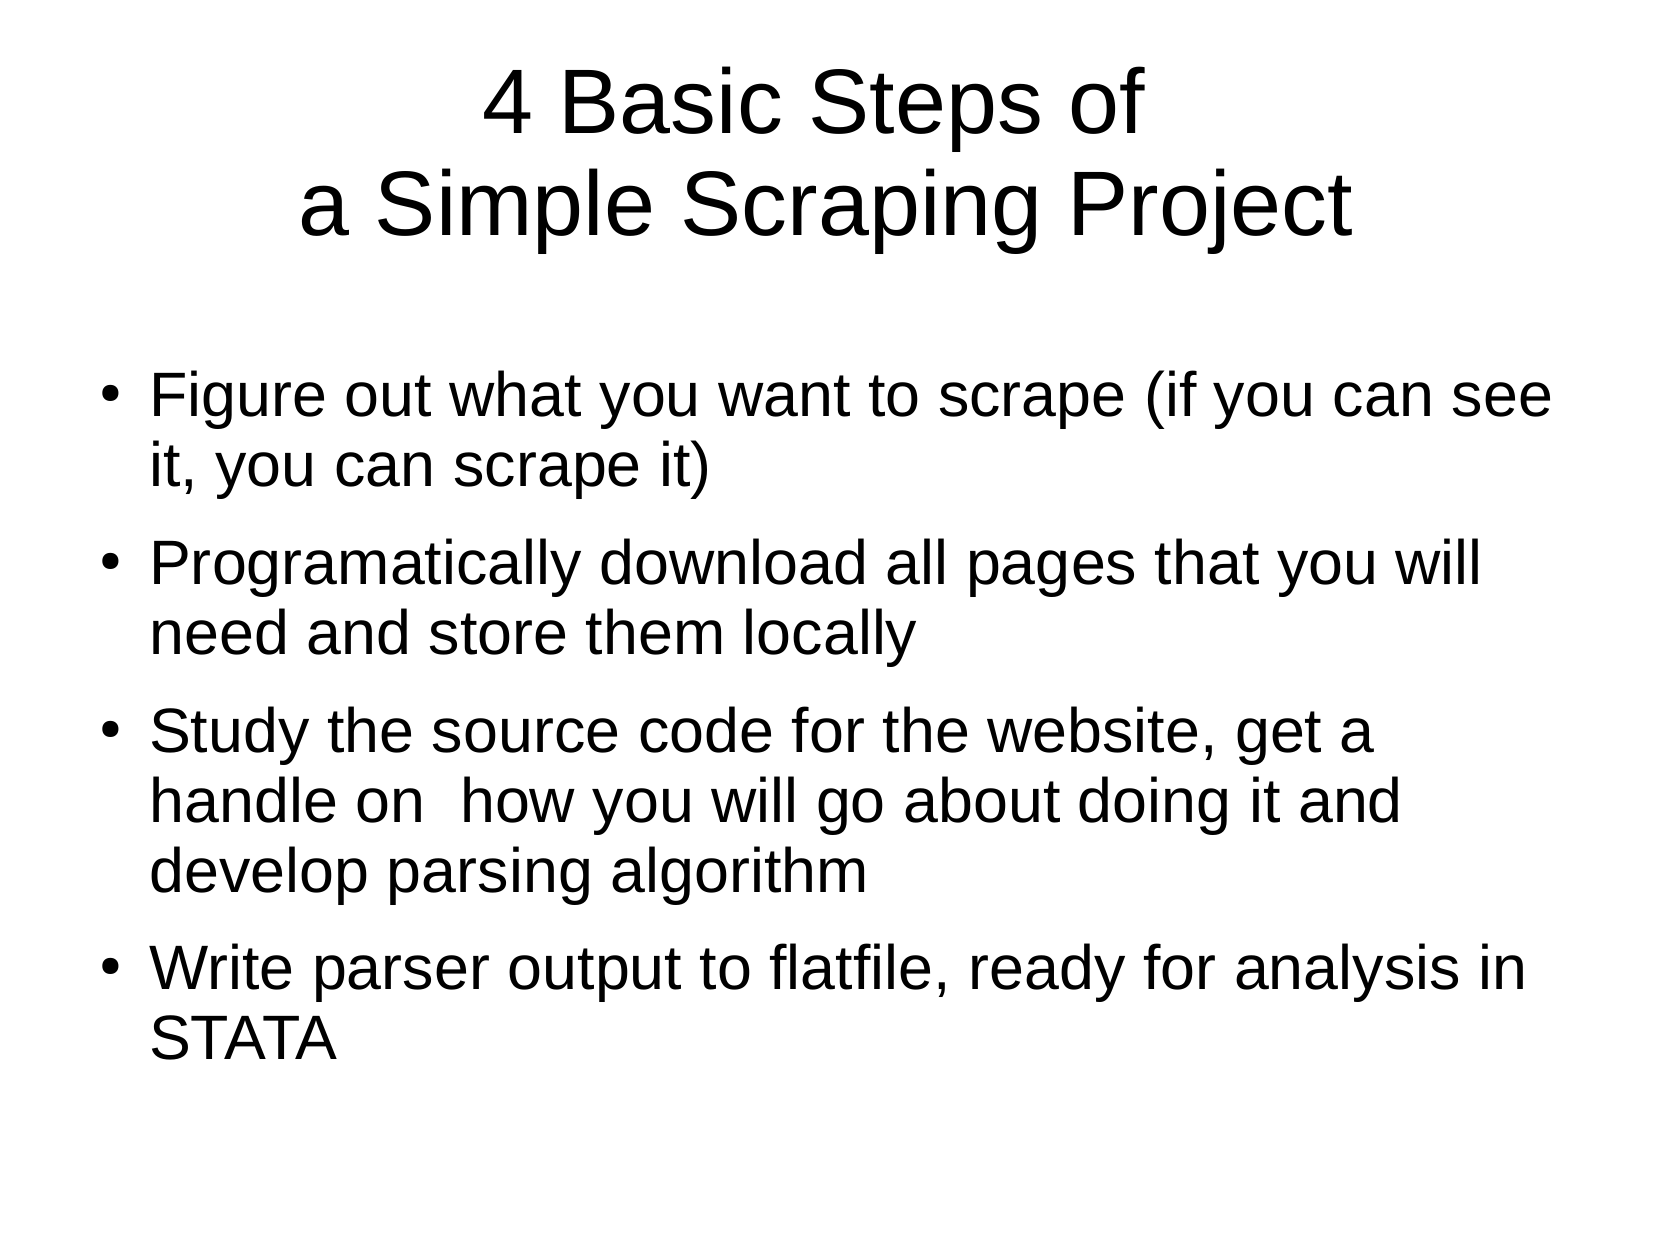

# 4 Basic Steps of a Simple Scraping Project
Figure out what you want to scrape (if you can see it, you can scrape it)
Programatically download all pages that you will need and store them locally
Study the source code for the website, get a handle on how you will go about doing it and develop parsing algorithm
Write parser output to flatfile, ready for analysis in STATA